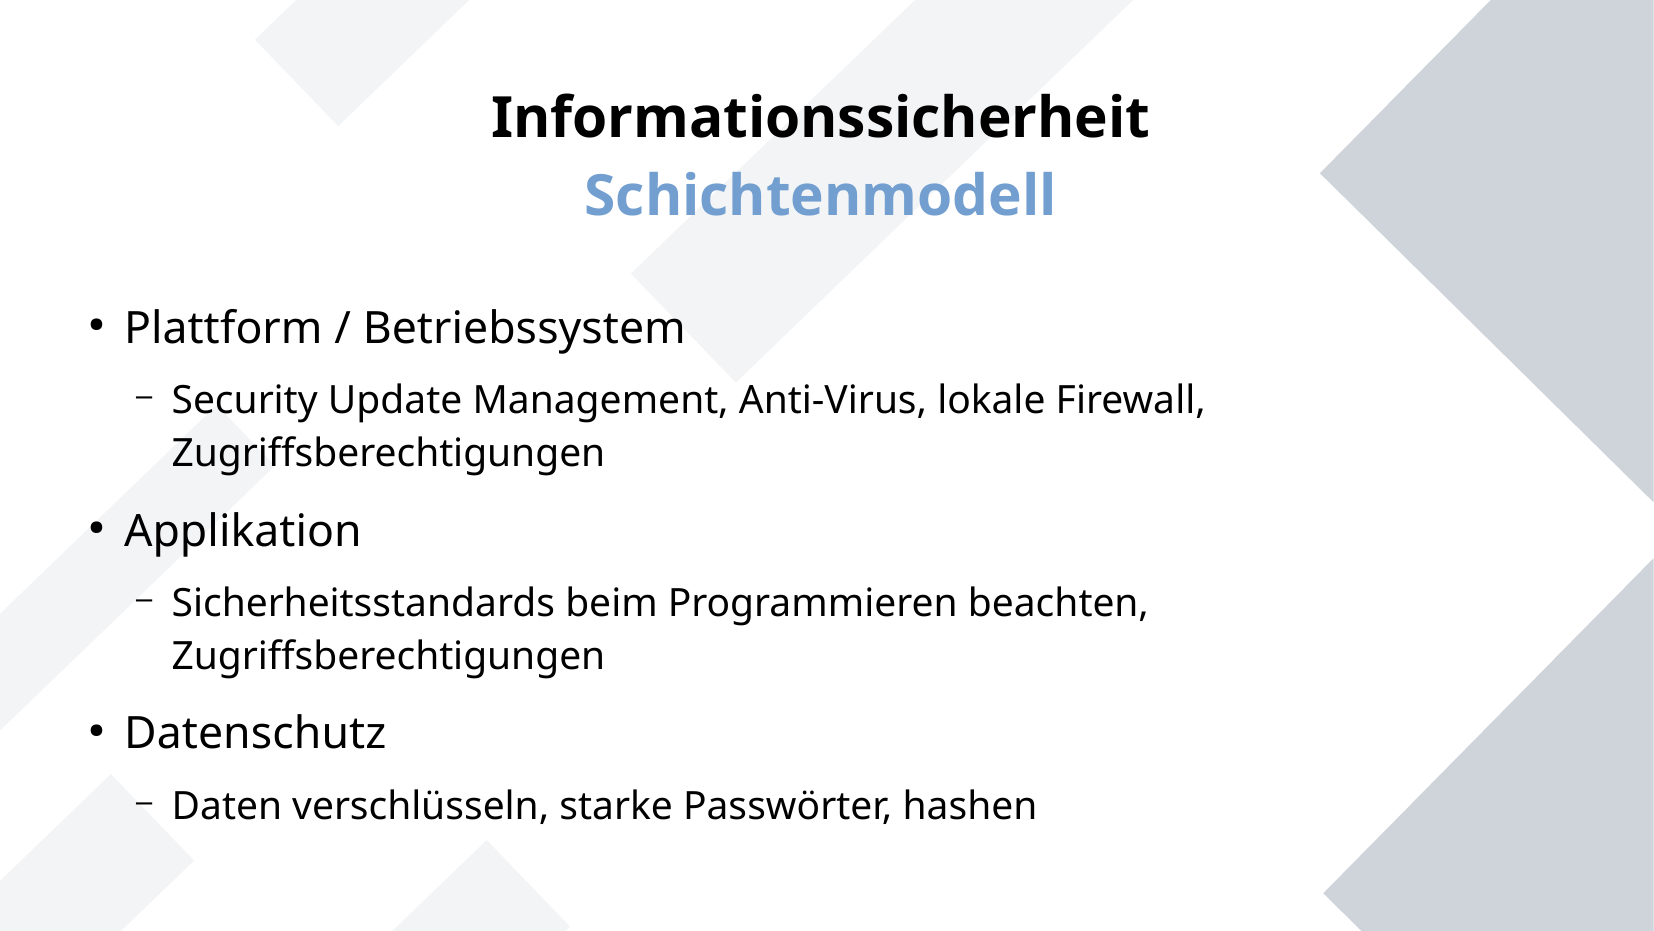

# Informationssicherheit Schichtenmodell
Plattform / Betriebssystem
Security Update Management, Anti-Virus, lokale Firewall, Zugriffsberechtigungen
Applikation
Sicherheitsstandards beim Programmieren beachten, Zugriffsberechtigungen
Datenschutz
Daten verschlüsseln, starke Passwörter, hashen